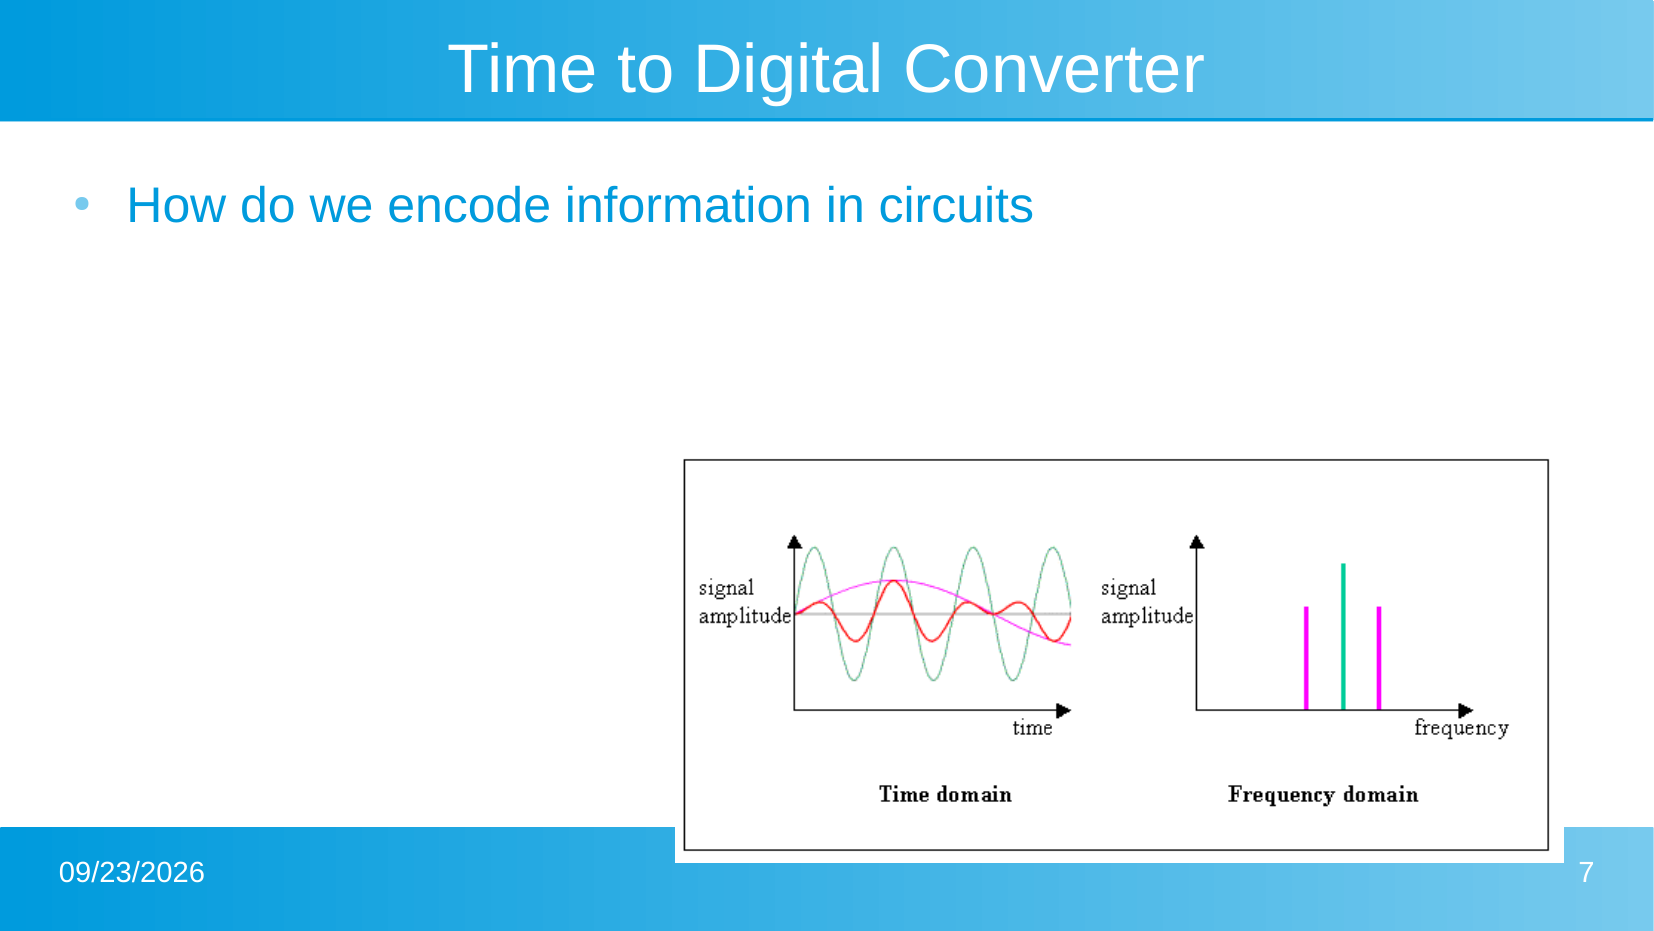

# Time to Digital Converter
How do we encode information in circuits
7